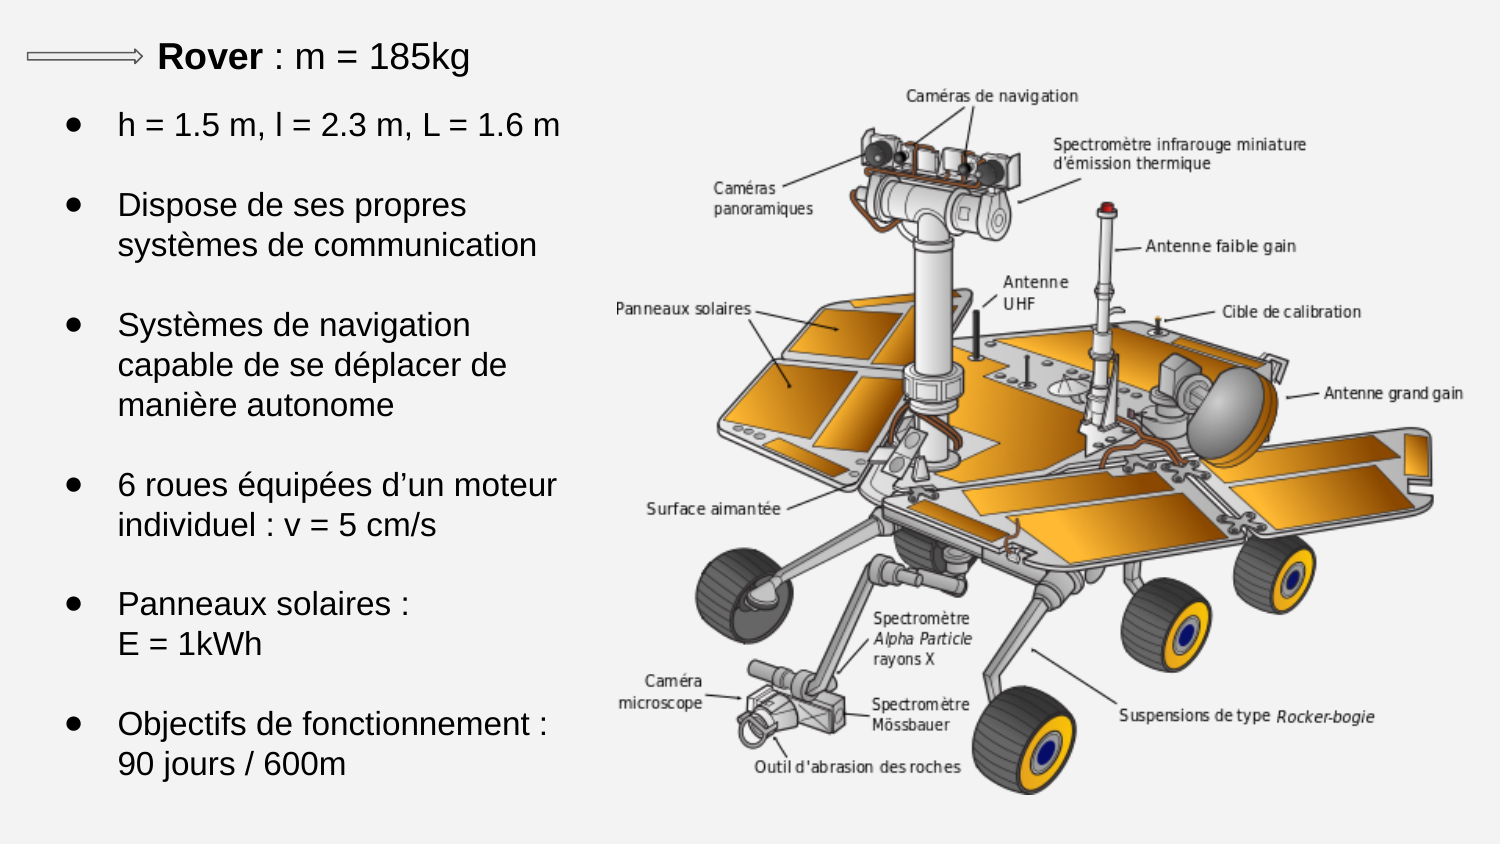

Rover : m = 185kg
h = 1.5 m, l = 2.3 m, L = 1.6 m
Dispose de ses propres systèmes de communication
Systèmes de navigation capable de se déplacer de manière autonome
6 roues équipées d’un moteur individuel : v = 5 cm/s
Panneaux solaires :
E = 1kWh
Objectifs de fonctionnement :
	90 jours / 600m